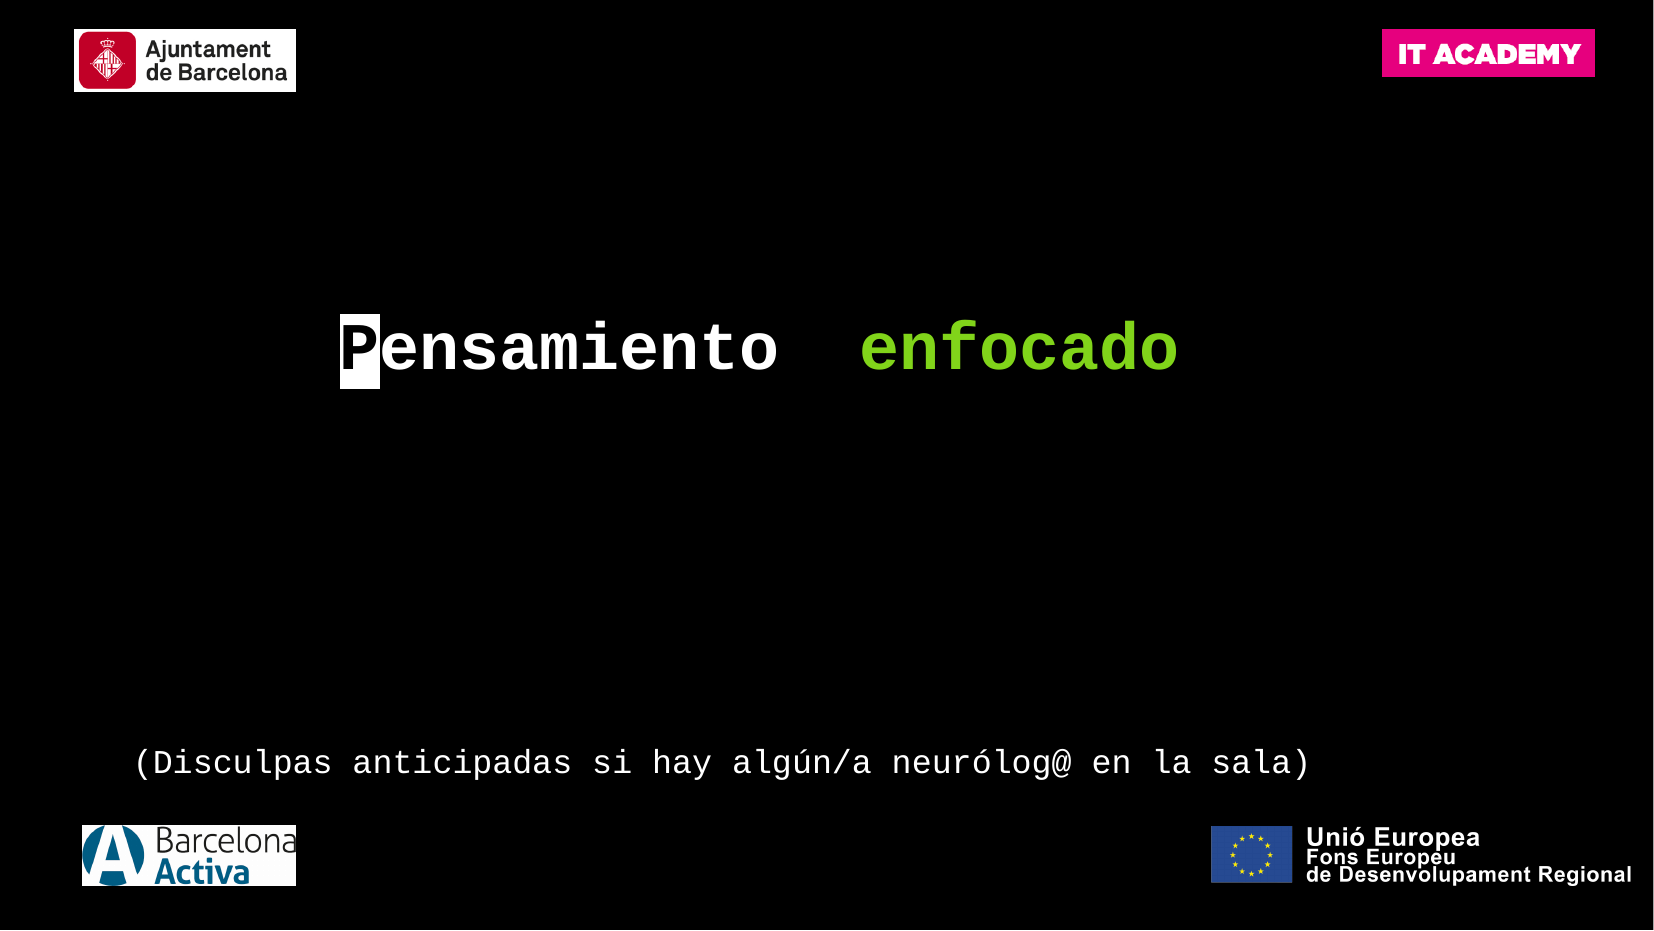

Pensamiento enfocado
(Disculpas anticipadas si hay algún/a neurólog@ en la sala)